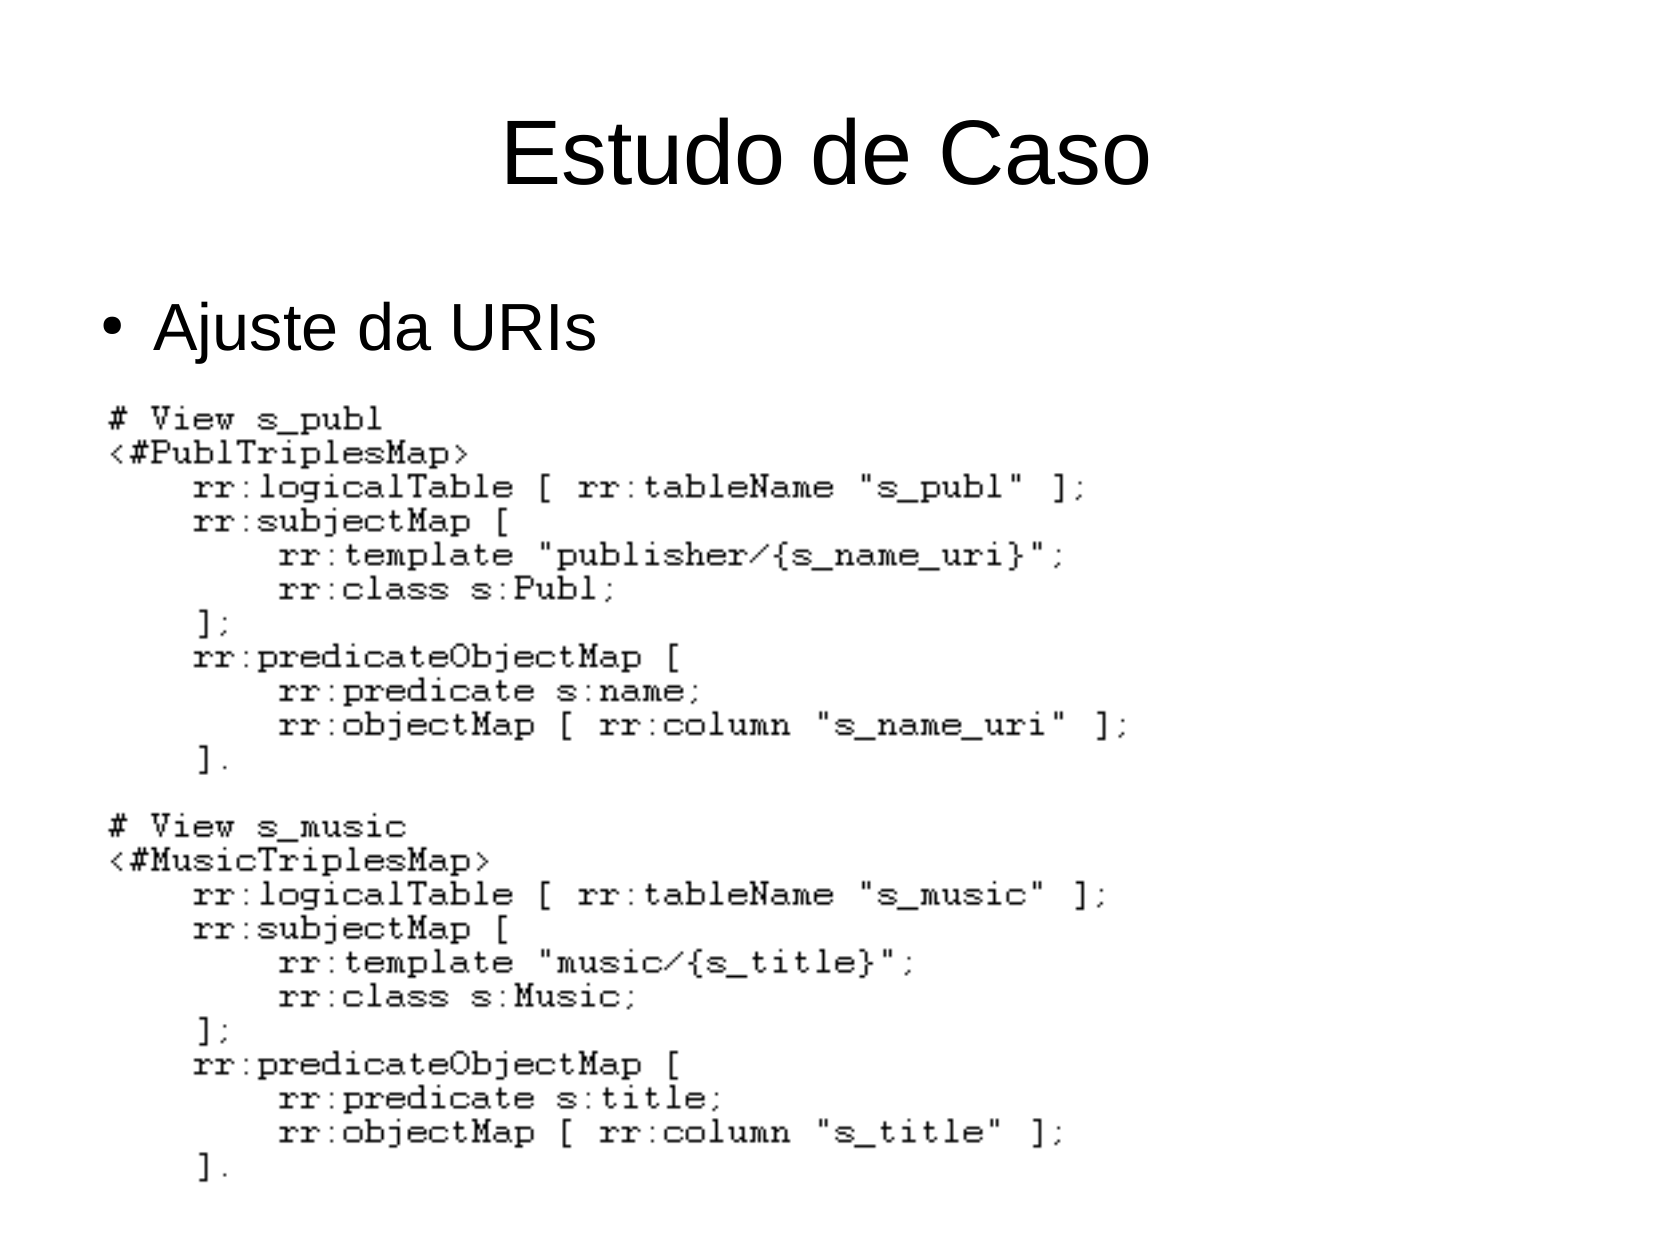

# Estudo de Caso
Ajuste da URIs